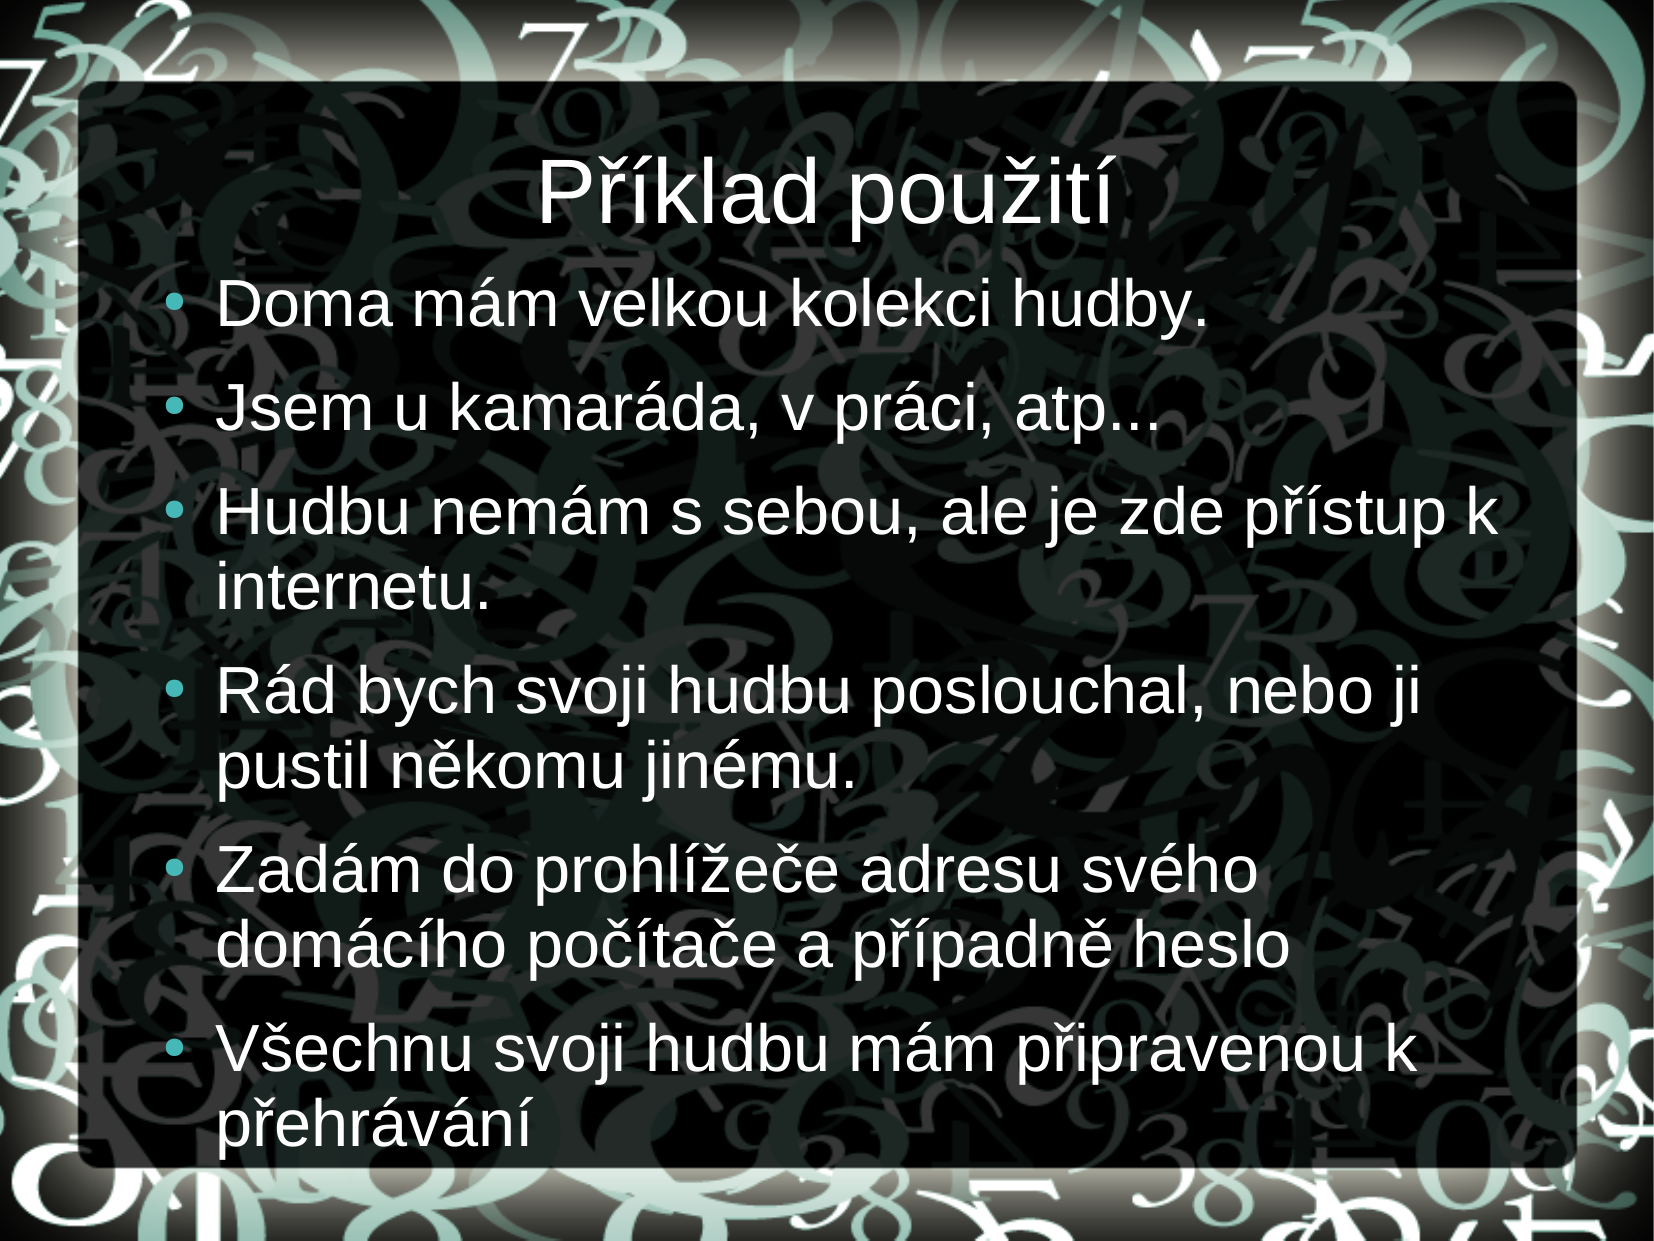

# Příklad použití
Doma mám velkou kolekci hudby.
Jsem u kamaráda, v práci, atp...
Hudbu nemám s sebou, ale je zde přístup k internetu.
Rád bych svoji hudbu poslouchal, nebo ji pustil někomu jinému.
Zadám do prohlížeče adresu svého domácího počítače a případně heslo
Všechnu svoji hudbu mám připravenou k přehrávání